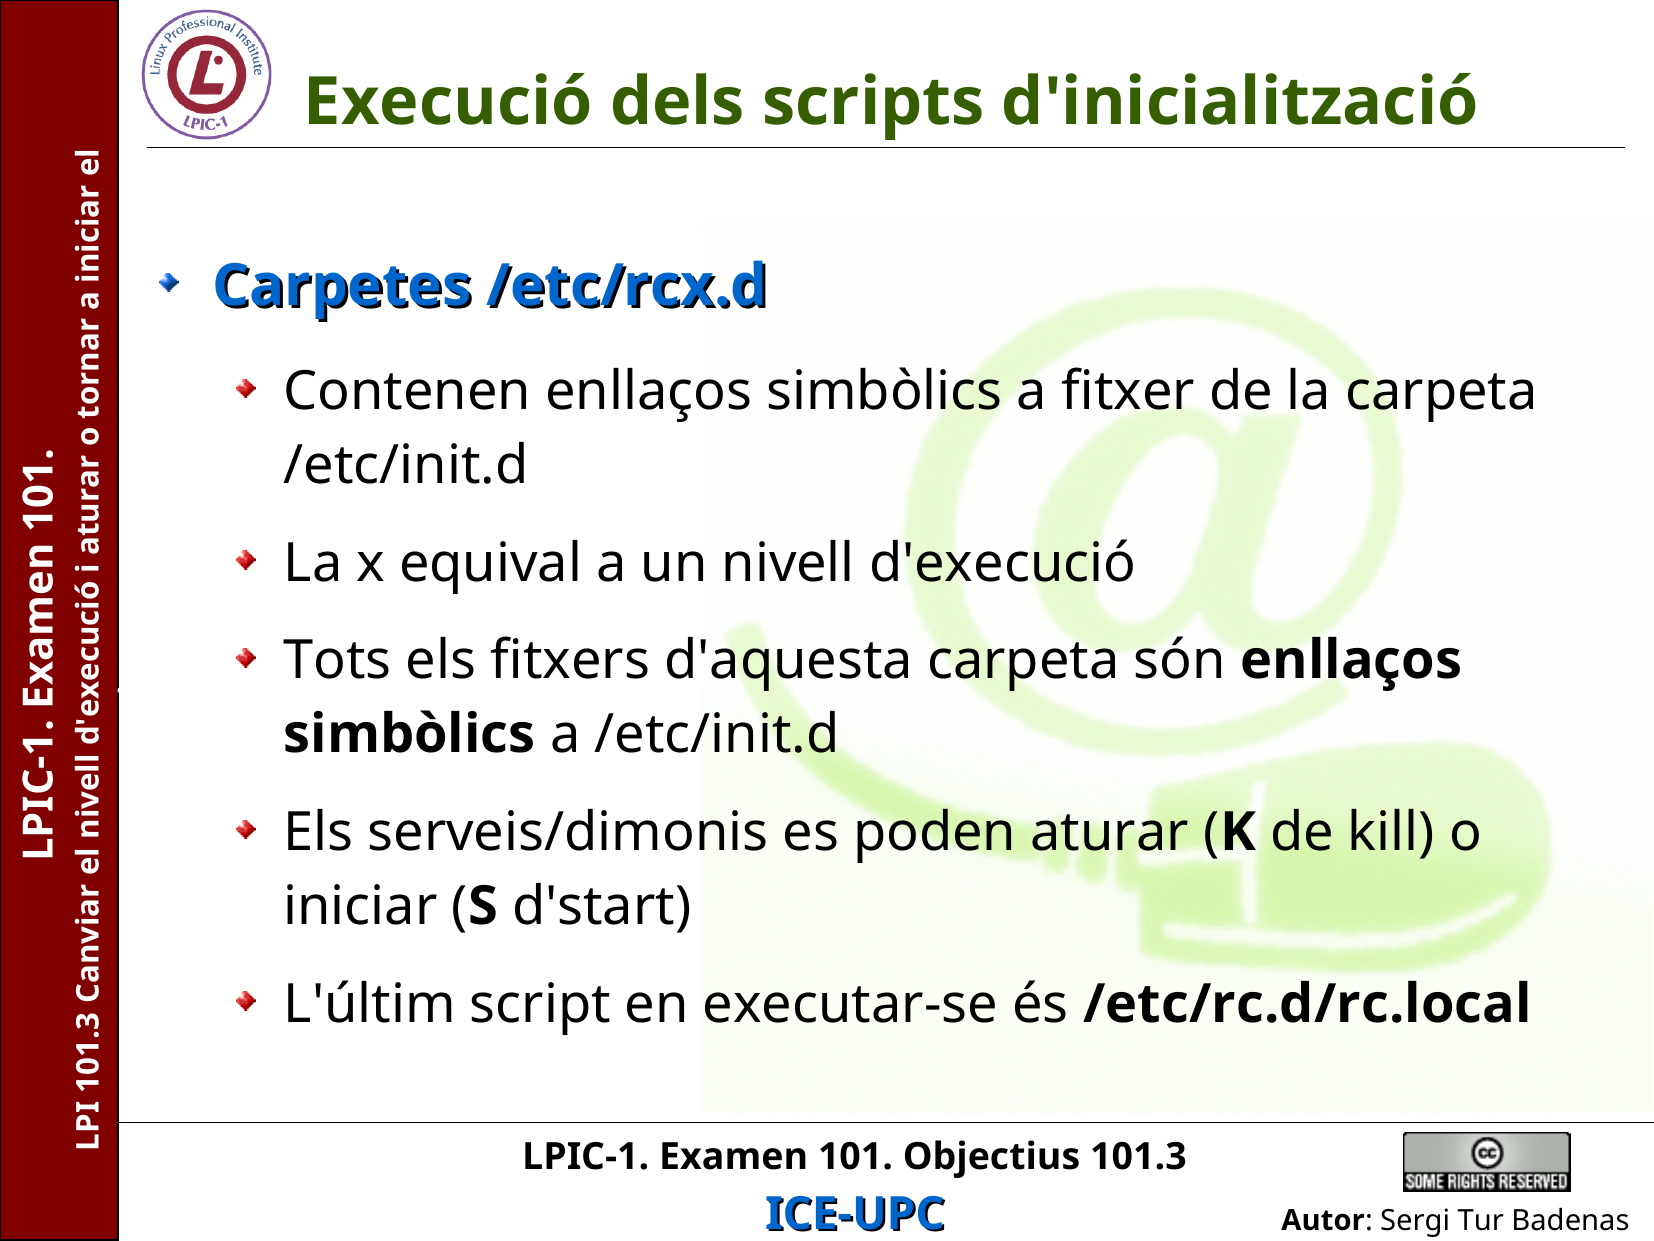

# Execució dels scripts d'inicialització
Carpetes /etc/rcx.d
Contenen enllaços simbòlics a fitxer de la carpeta /etc/init.d
La x equival a un nivell d'execució
Tots els fitxers d'aquesta carpeta són enllaços simbòlics a /etc/init.d
Els serveis/dimonis es poden aturar (K de kill) o iniciar (S d'start)
L'últim script en executar-se és /etc/rc.d/rc.local